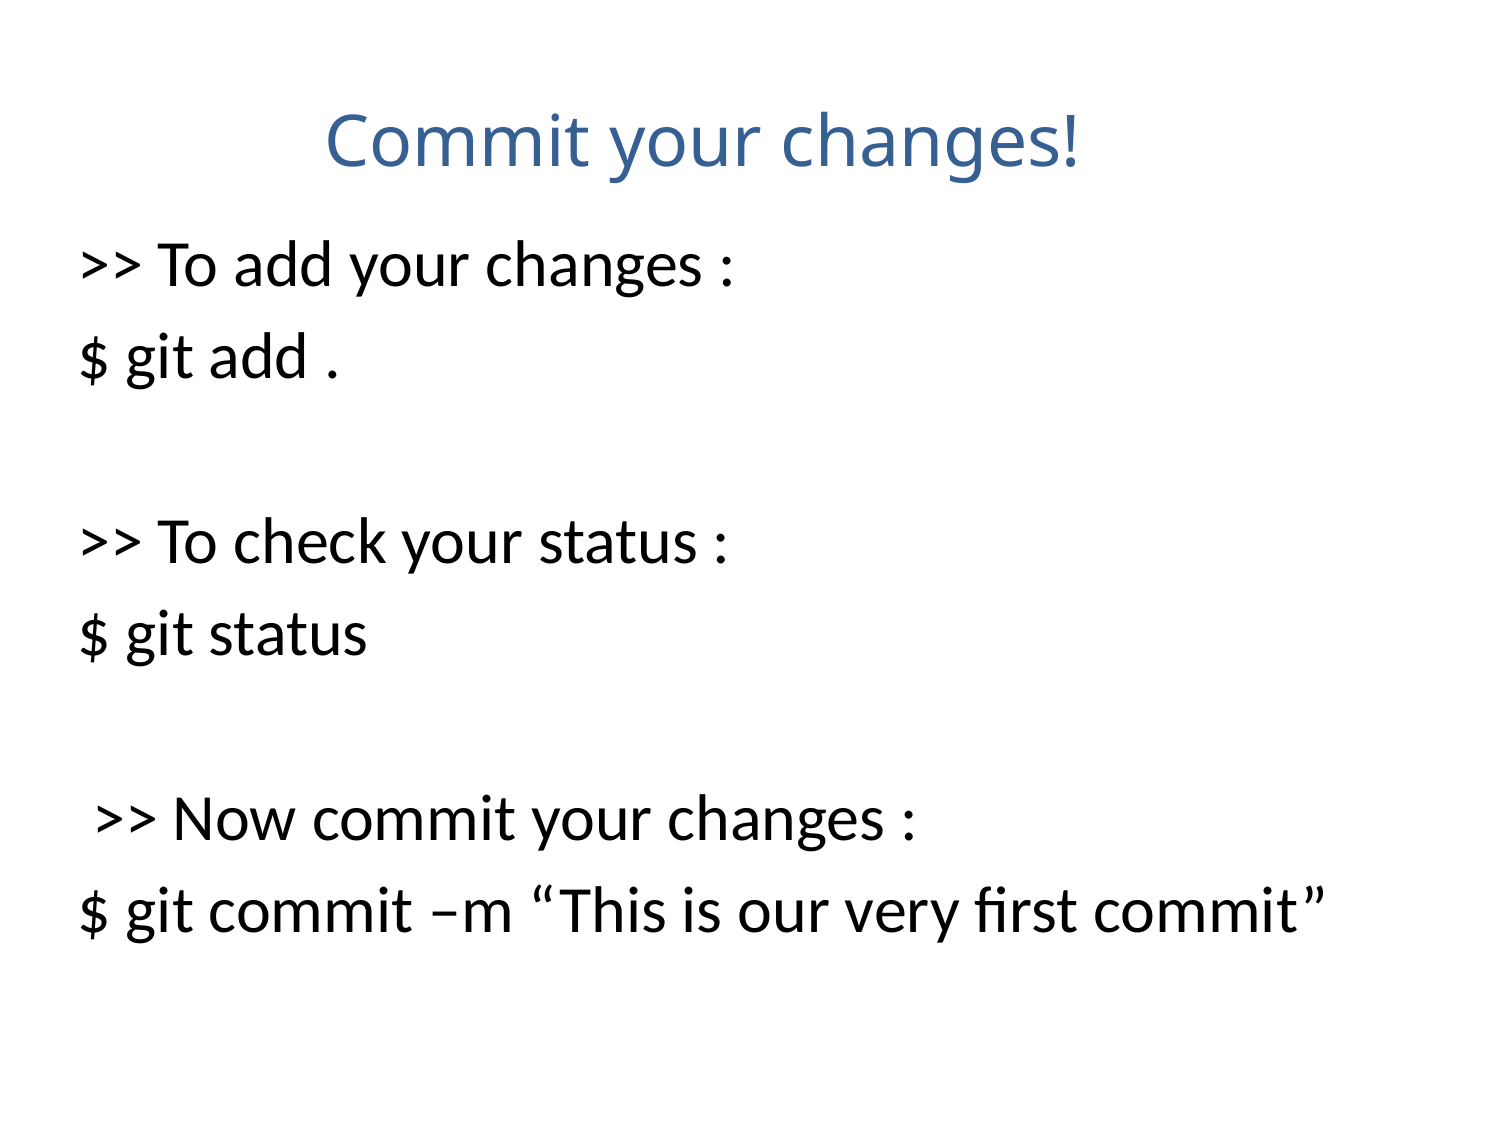

# Commit your changes!
>> To add your changes :
$ git add .
>> To check your status :
$ git status
 >> Now commit your changes :
$ git commit –m “This is our very first commit”